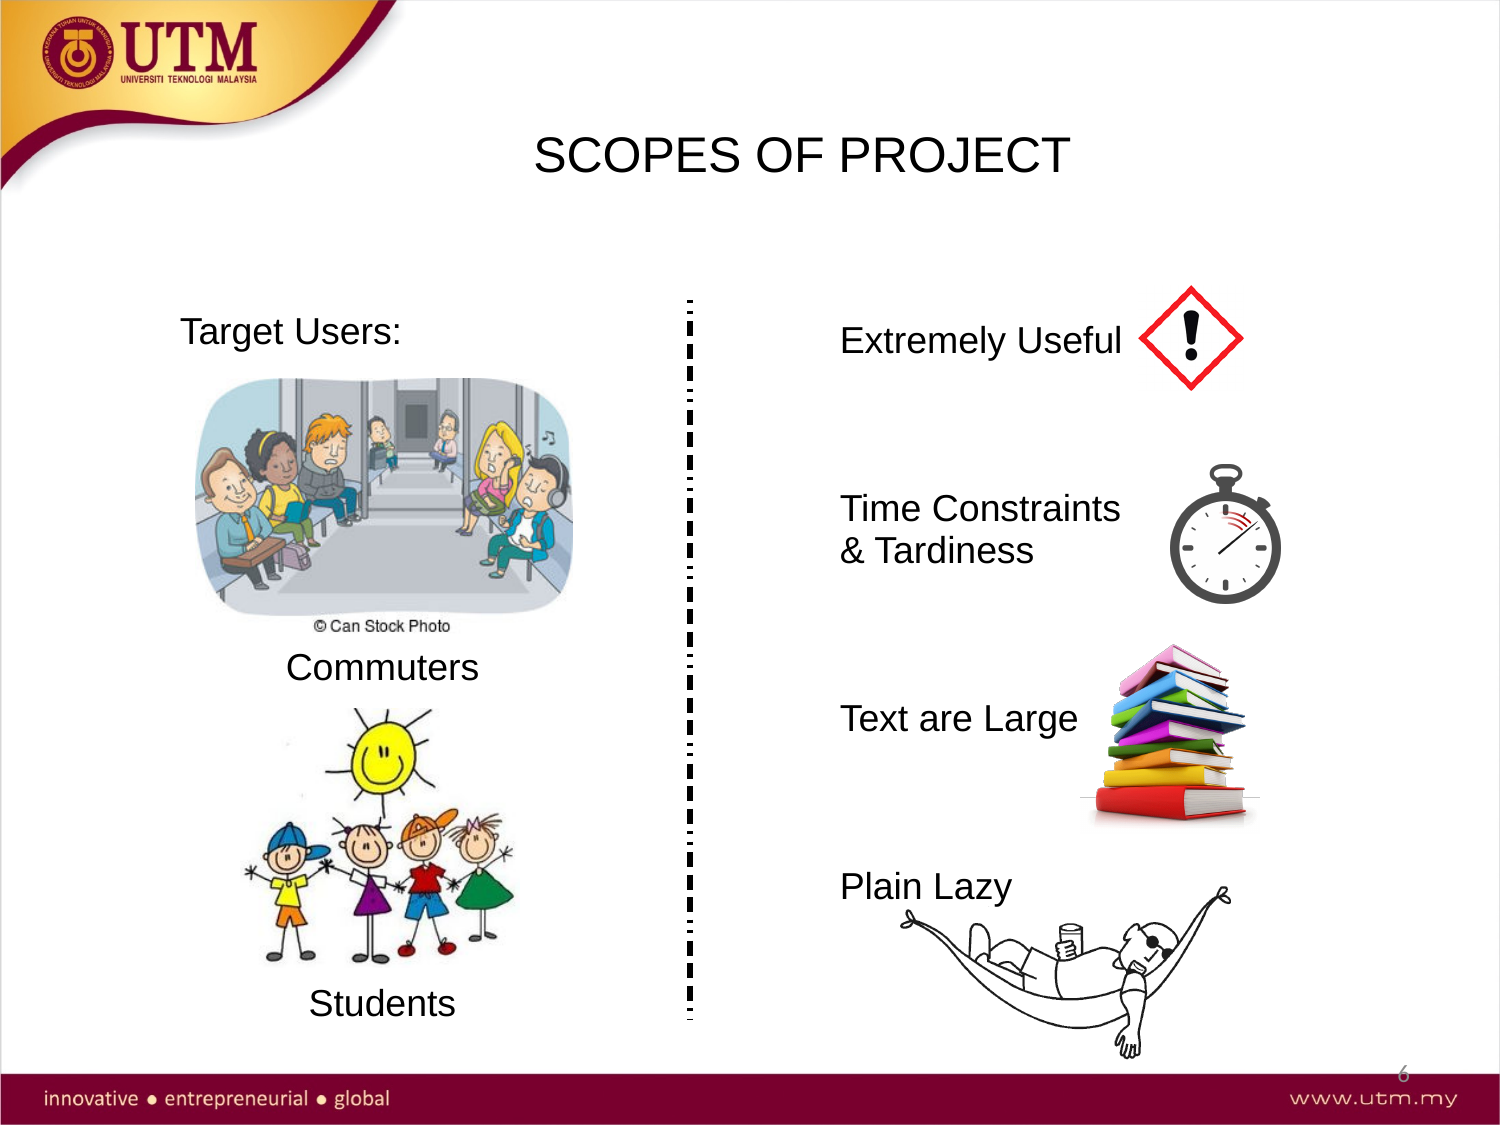

SCOPES OF PROJECT
Target Users:
Commuters
Students
Extremely Useful
Time Constraints
& Tardiness
Text are Large
Plain Lazy
6